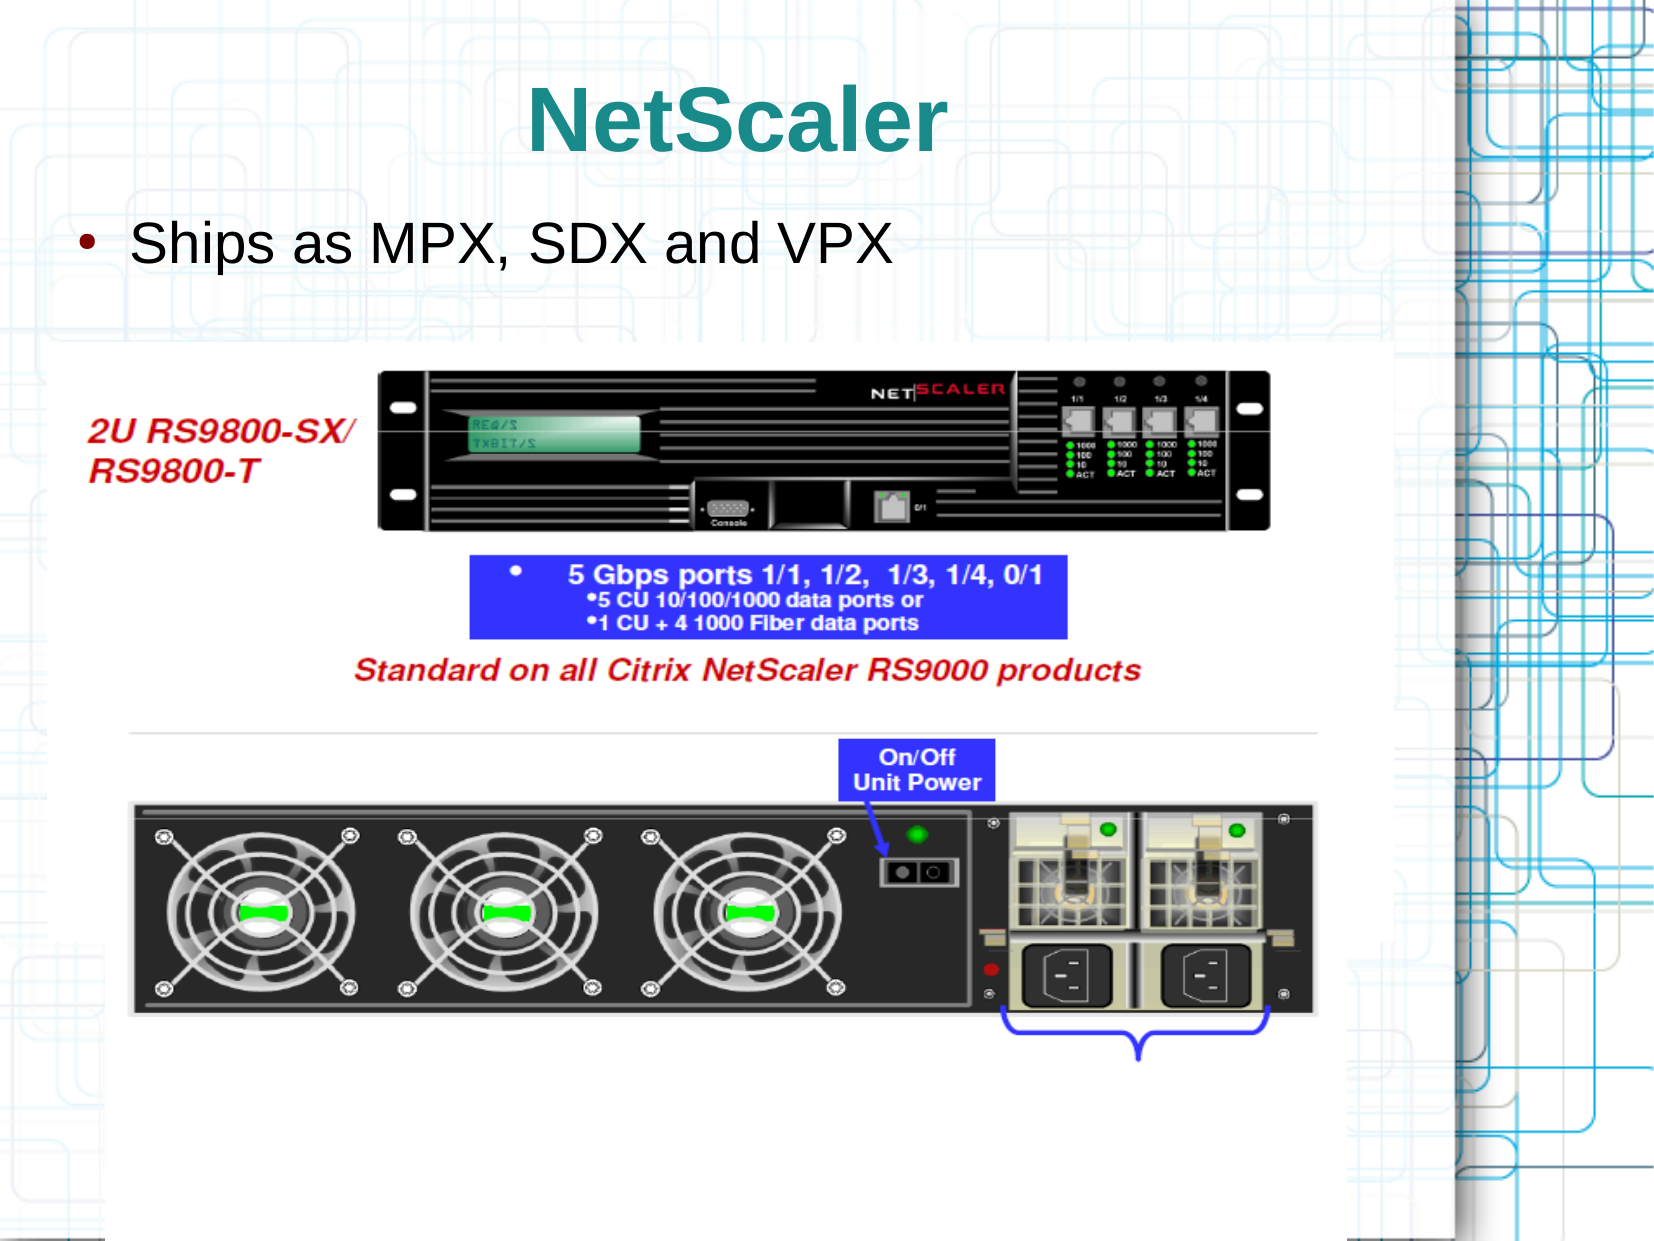

# NetScaler
Ships as MPX, SDX and VPX